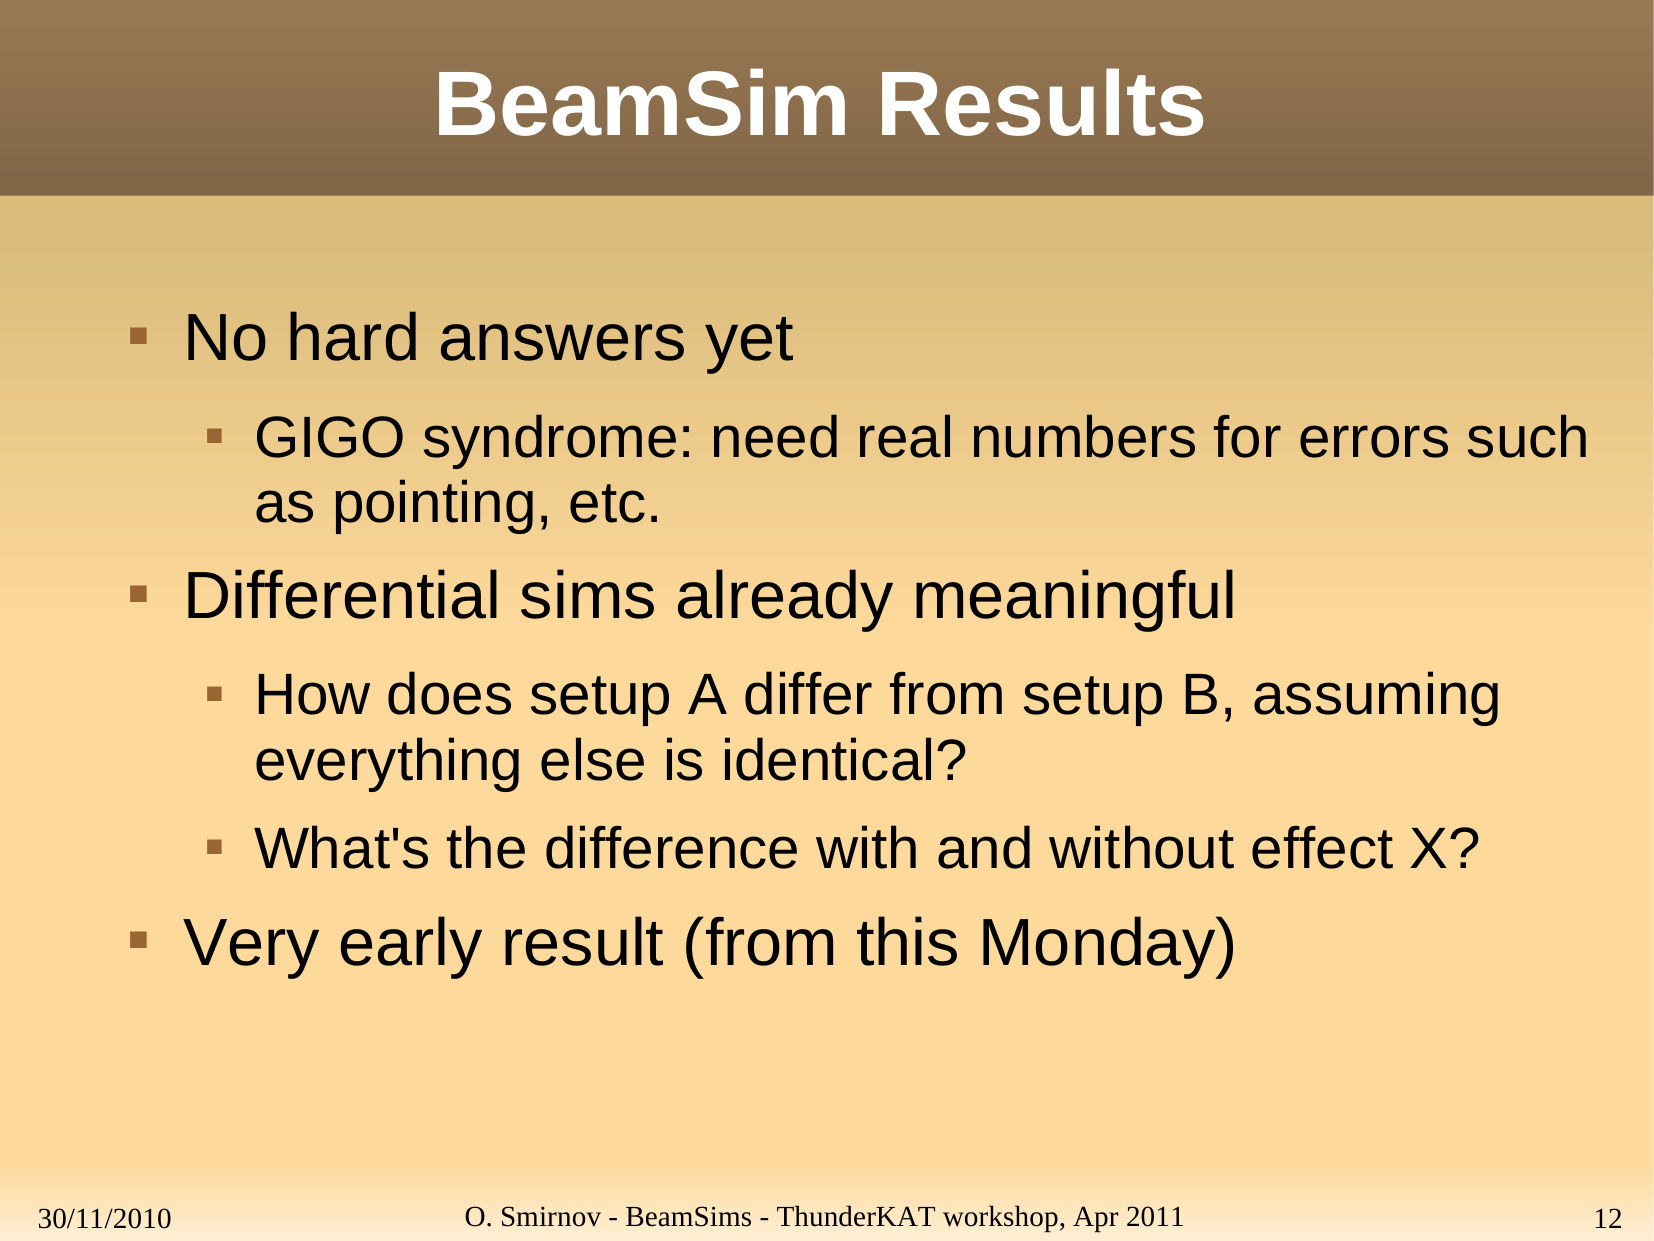

# BeamSim Results
No hard answers yet
GIGO syndrome: need real numbers for errors such as pointing, etc.
Differential sims already meaningful
How does setup A differ from setup B, assuming everything else is identical?
What's the difference with and without effect X?
Very early result (from this Monday)
O. Smirnov - BeamSims - ThunderKAT workshop, Apr 2011
30/11/2010
12